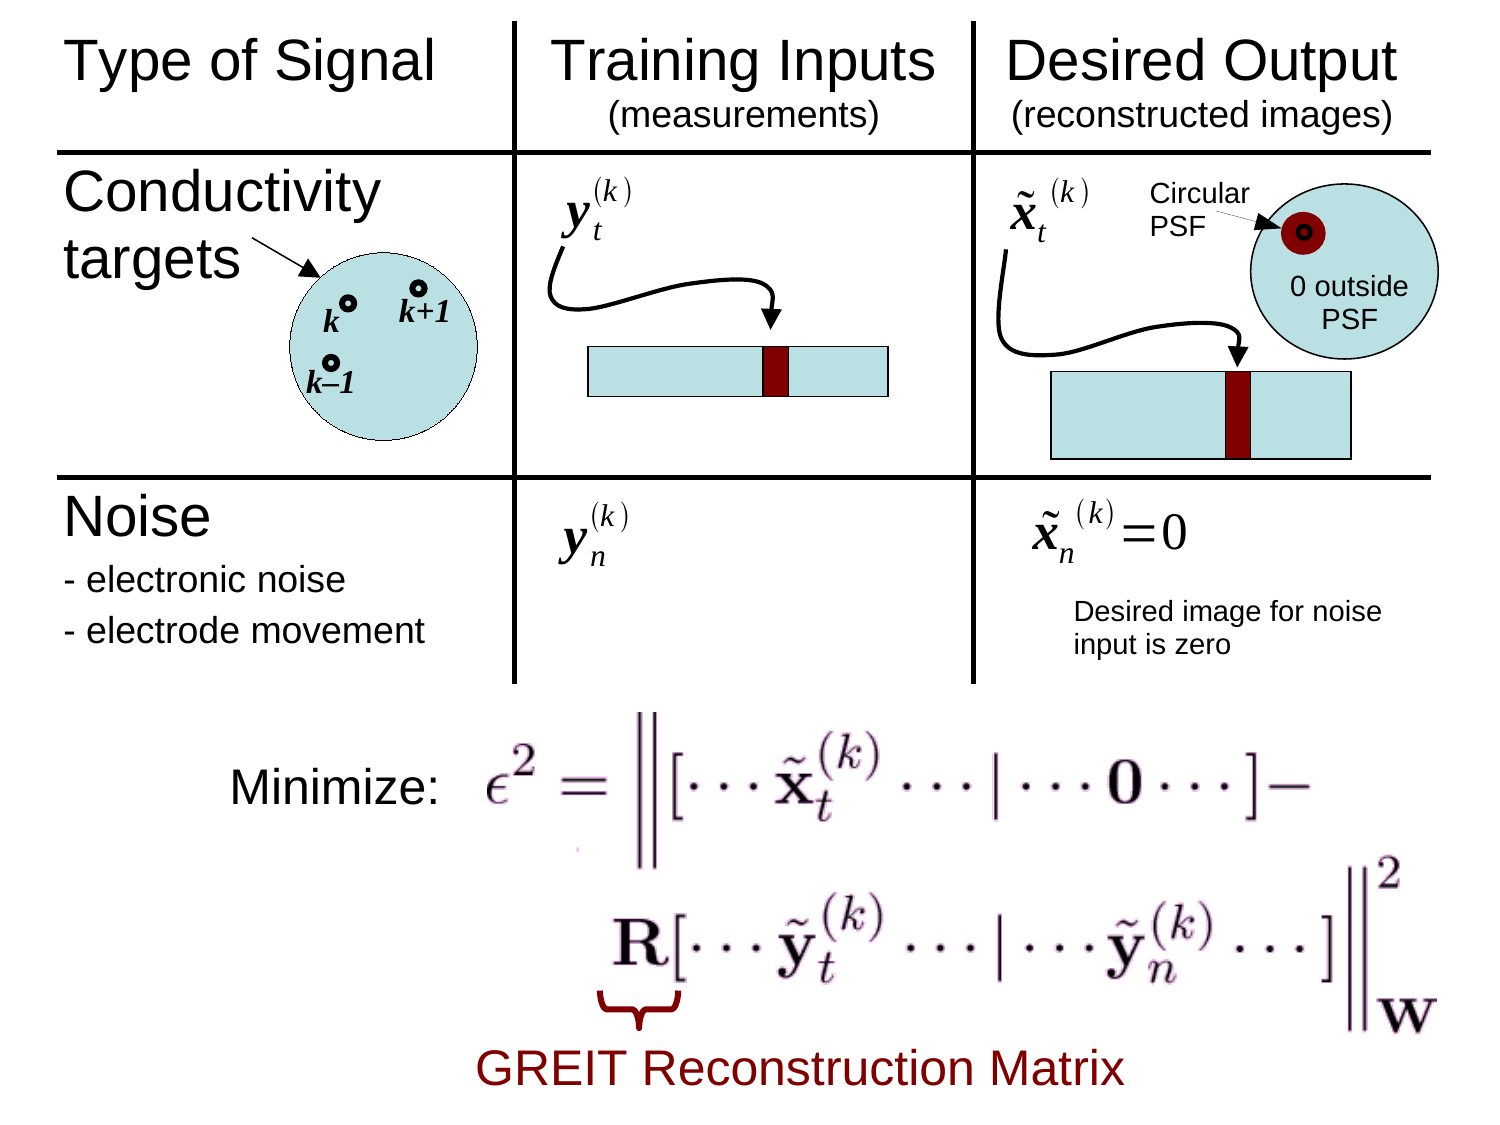

| Type of Signal | Training Inputs (measurements) | Desired Output (reconstructed images) |
| --- | --- | --- |
| Conductivity targets | | |
| Noise - electronic noise - electrode movement | | |
Circular
PSF
0 outside
PSF
k+1
k
k–1
Desired image for noise
input is zero
Minimize:
GREIT Reconstruction Matrix